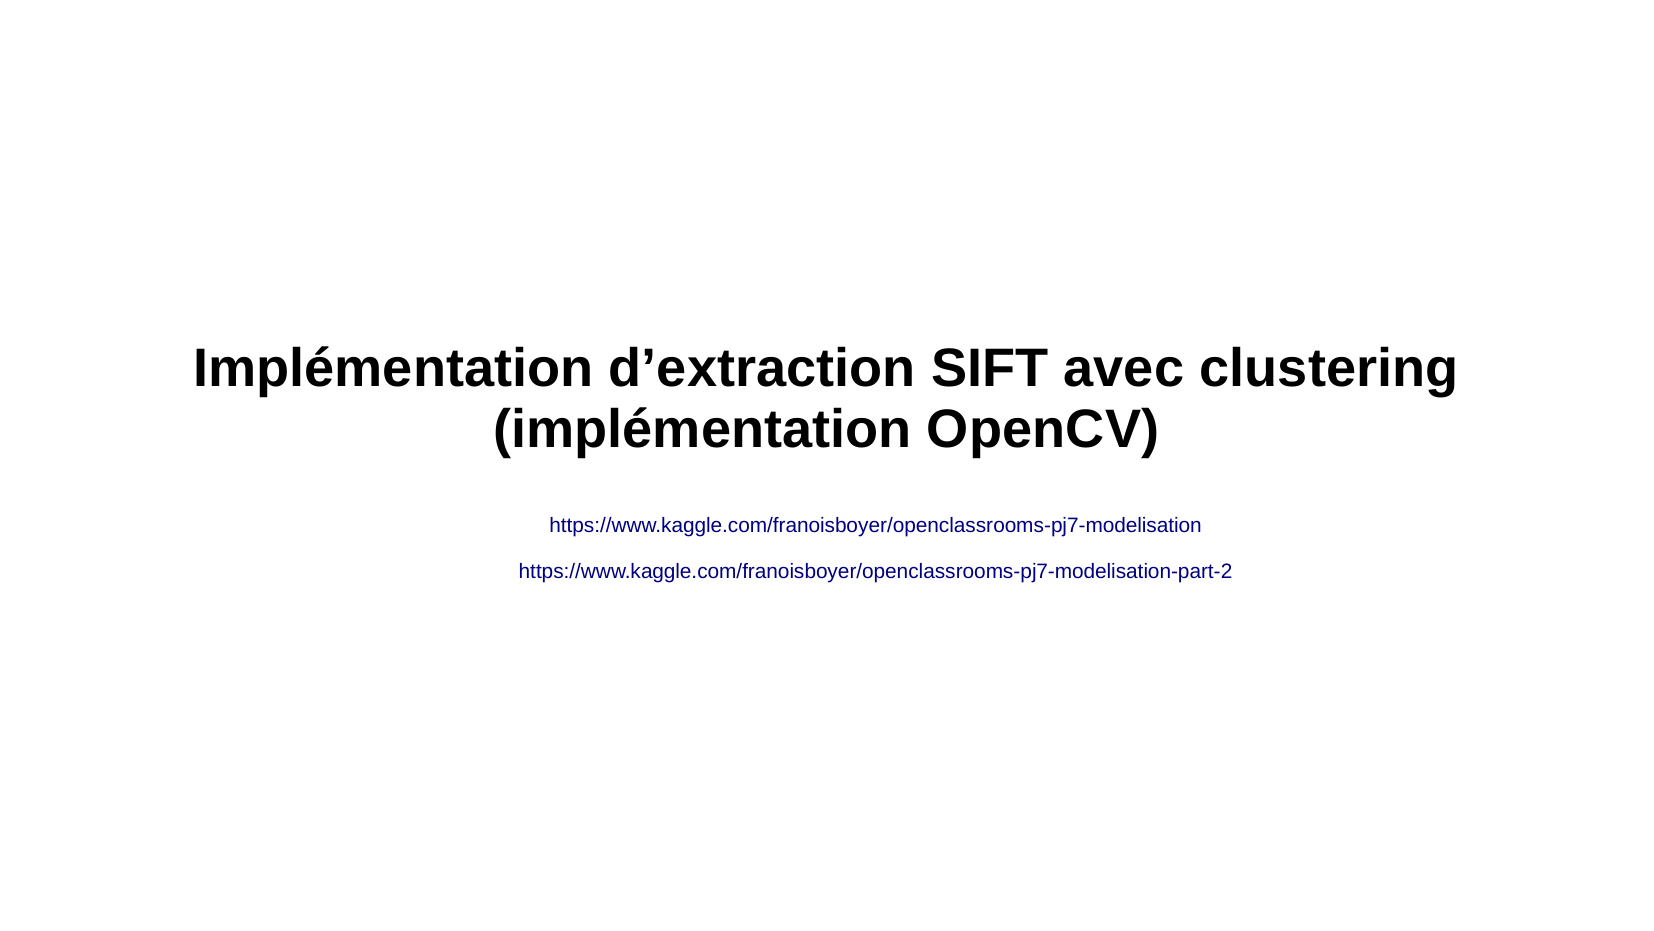

# Implémentation d’extraction SIFT avec clustering (implémentation OpenCV)
 	https://www.kaggle.com/franoisboyer/openclassrooms-pj7-modelisation
 	https://www.kaggle.com/franoisboyer/openclassrooms-pj7-modelisation-part-2